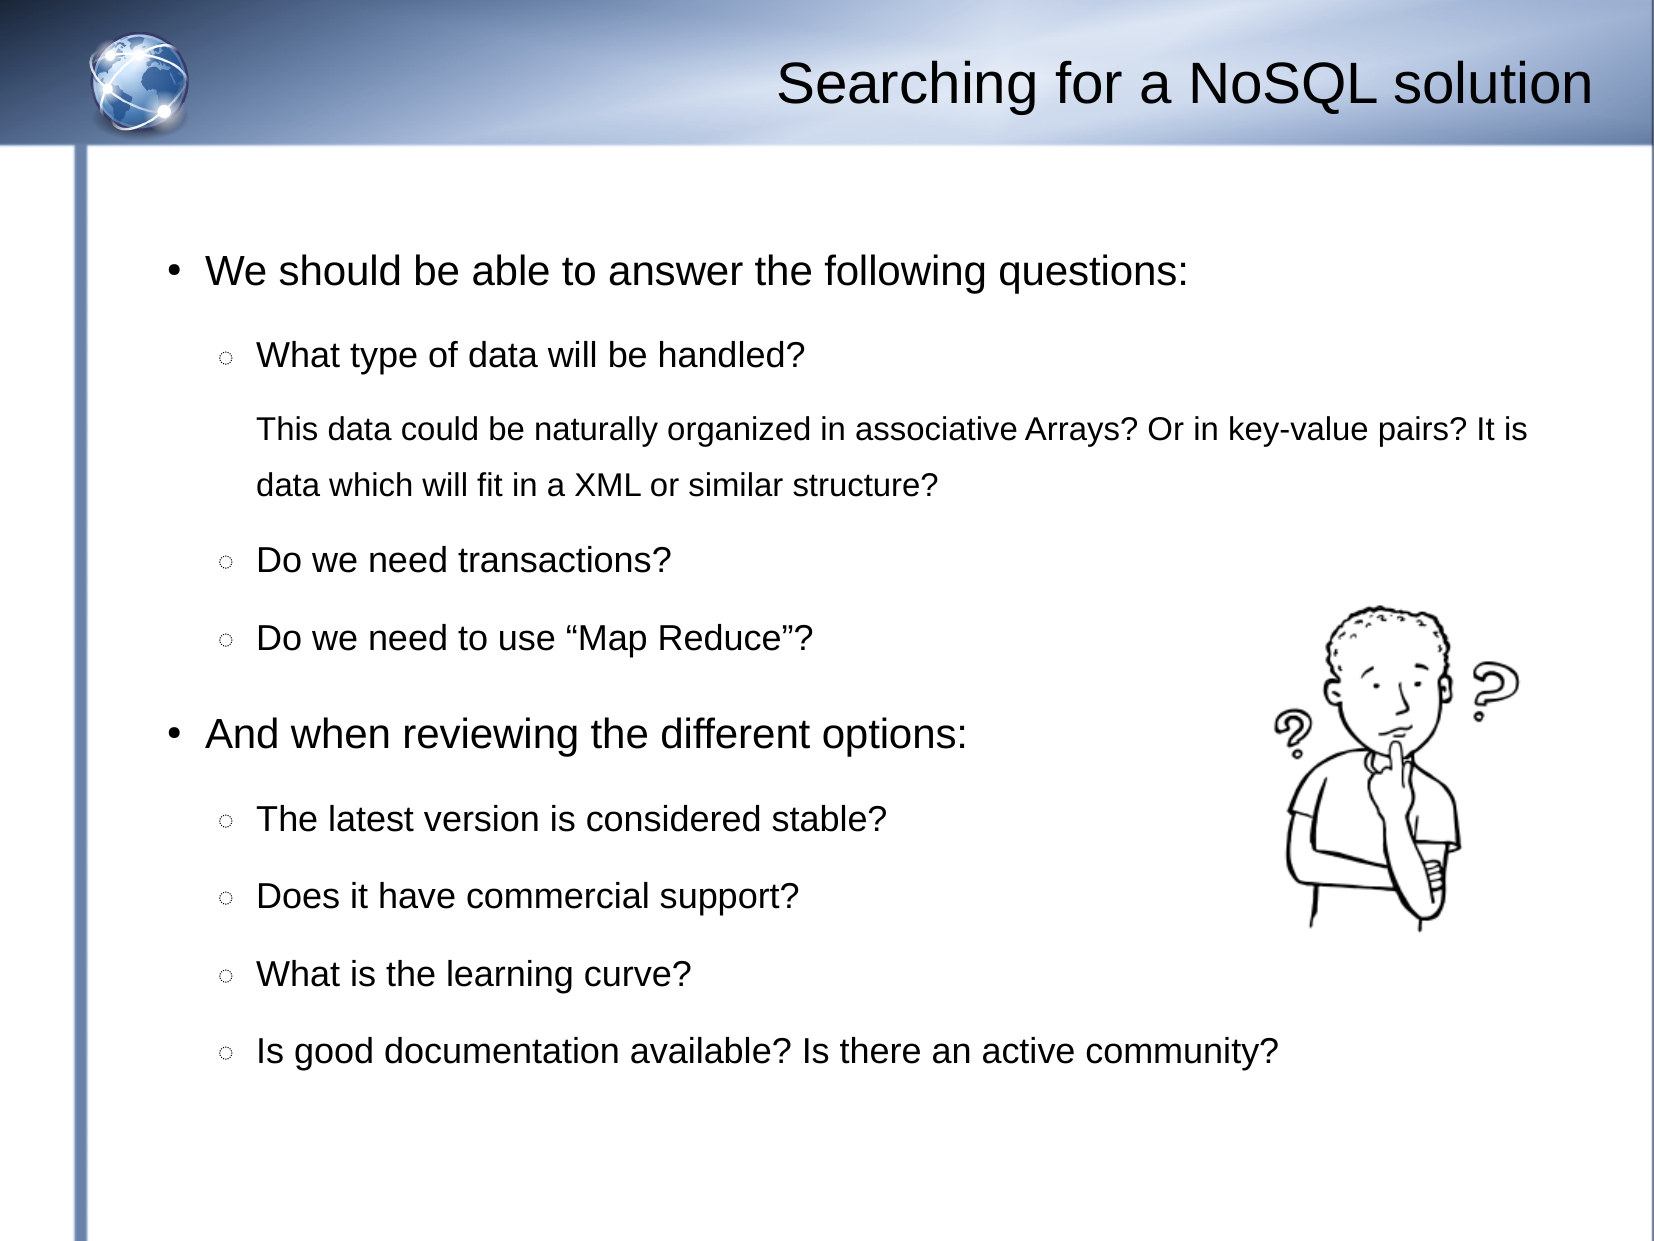

# Searching for a NoSQL solution
We should be able to answer the following questions:
What type of data will be handled?
This data could be naturally organized in associative Arrays? Or in key-value pairs? It is data which will fit in a XML or similar structure?
Do we need transactions?
Do we need to use “Map Reduce”?
And when reviewing the different options:
The latest version is considered stable?
Does it have commercial support?
What is the learning curve?
Is good documentation available? Is there an active community?